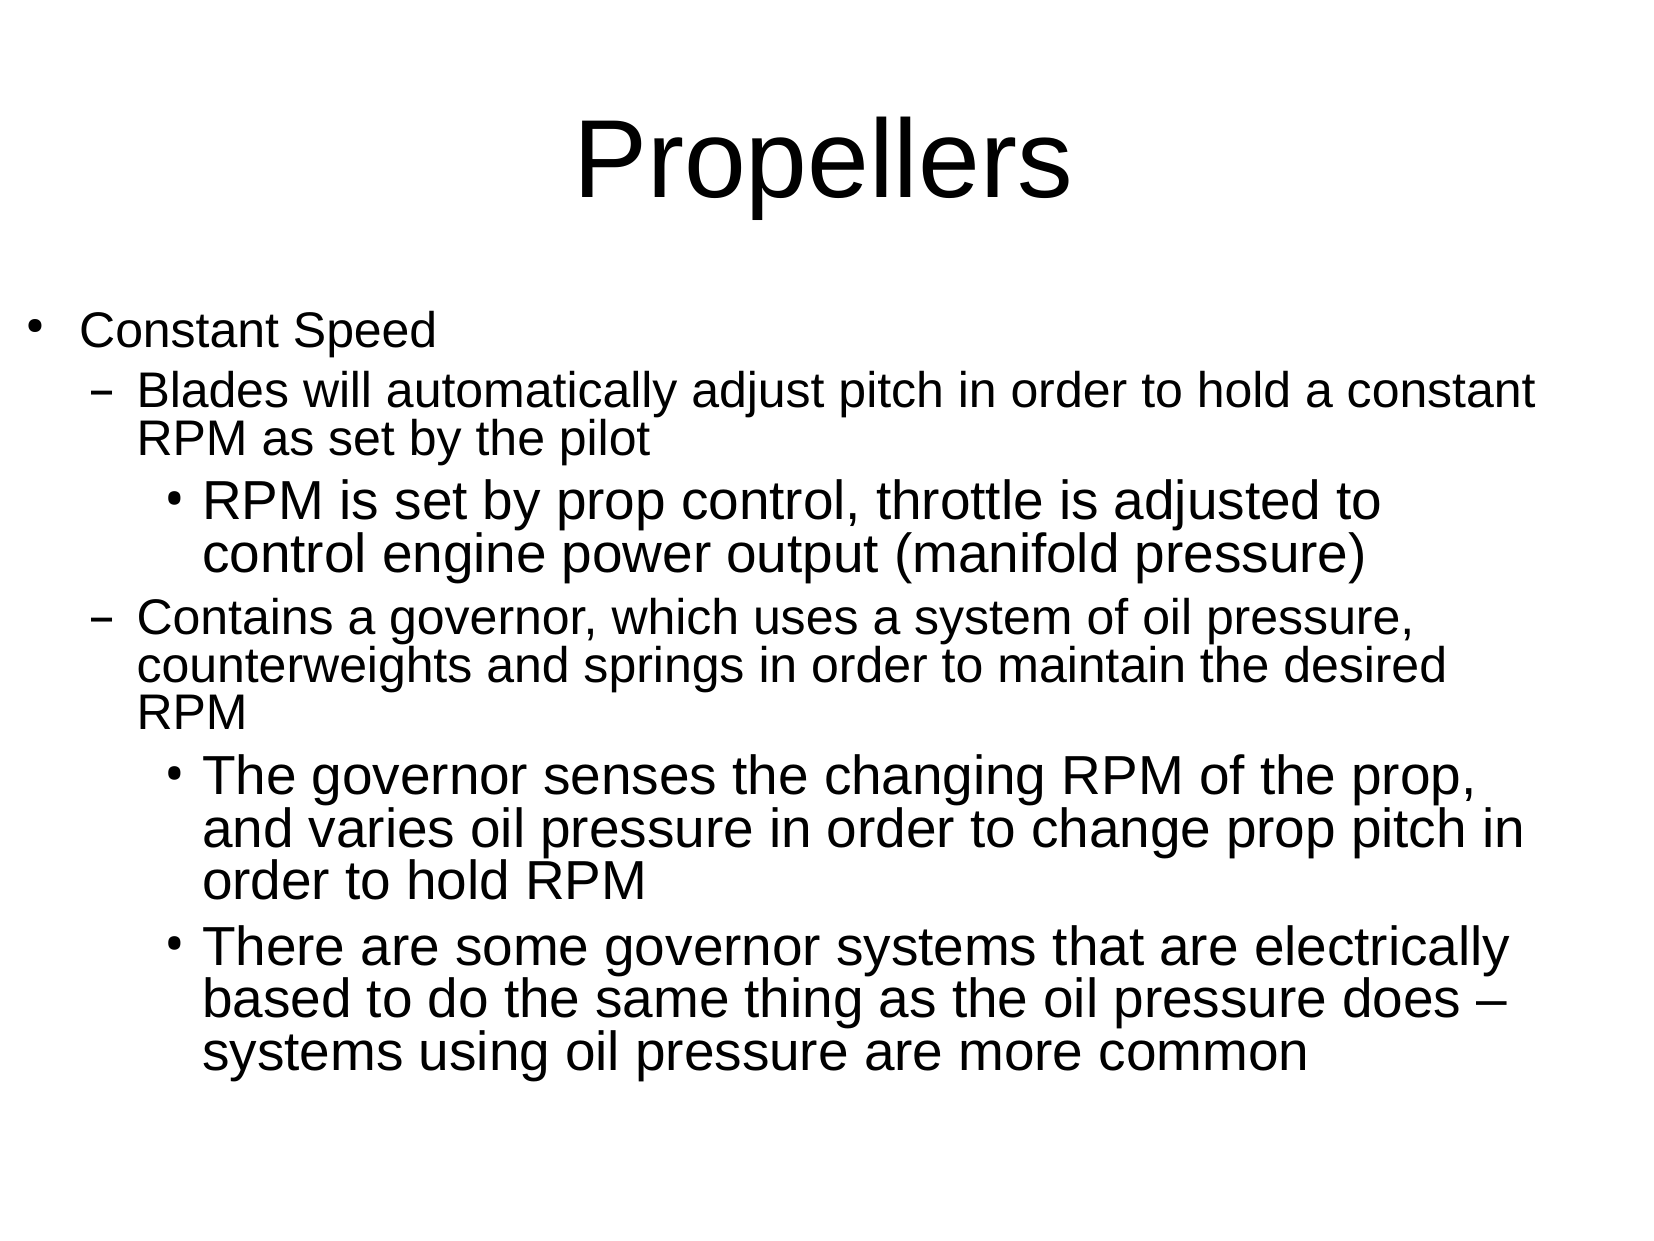

# Propellers
Constant Speed
Blades will automatically adjust pitch in order to hold a constant RPM as set by the pilot
RPM is set by prop control, throttle is adjusted to control engine power output (manifold pressure)
Contains a governor, which uses a system of oil pressure, counterweights and springs in order to maintain the desired RPM
The governor senses the changing RPM of the prop, and varies oil pressure in order to change prop pitch in order to hold RPM
There are some governor systems that are electrically based to do the same thing as the oil pressure does – systems using oil pressure are more common